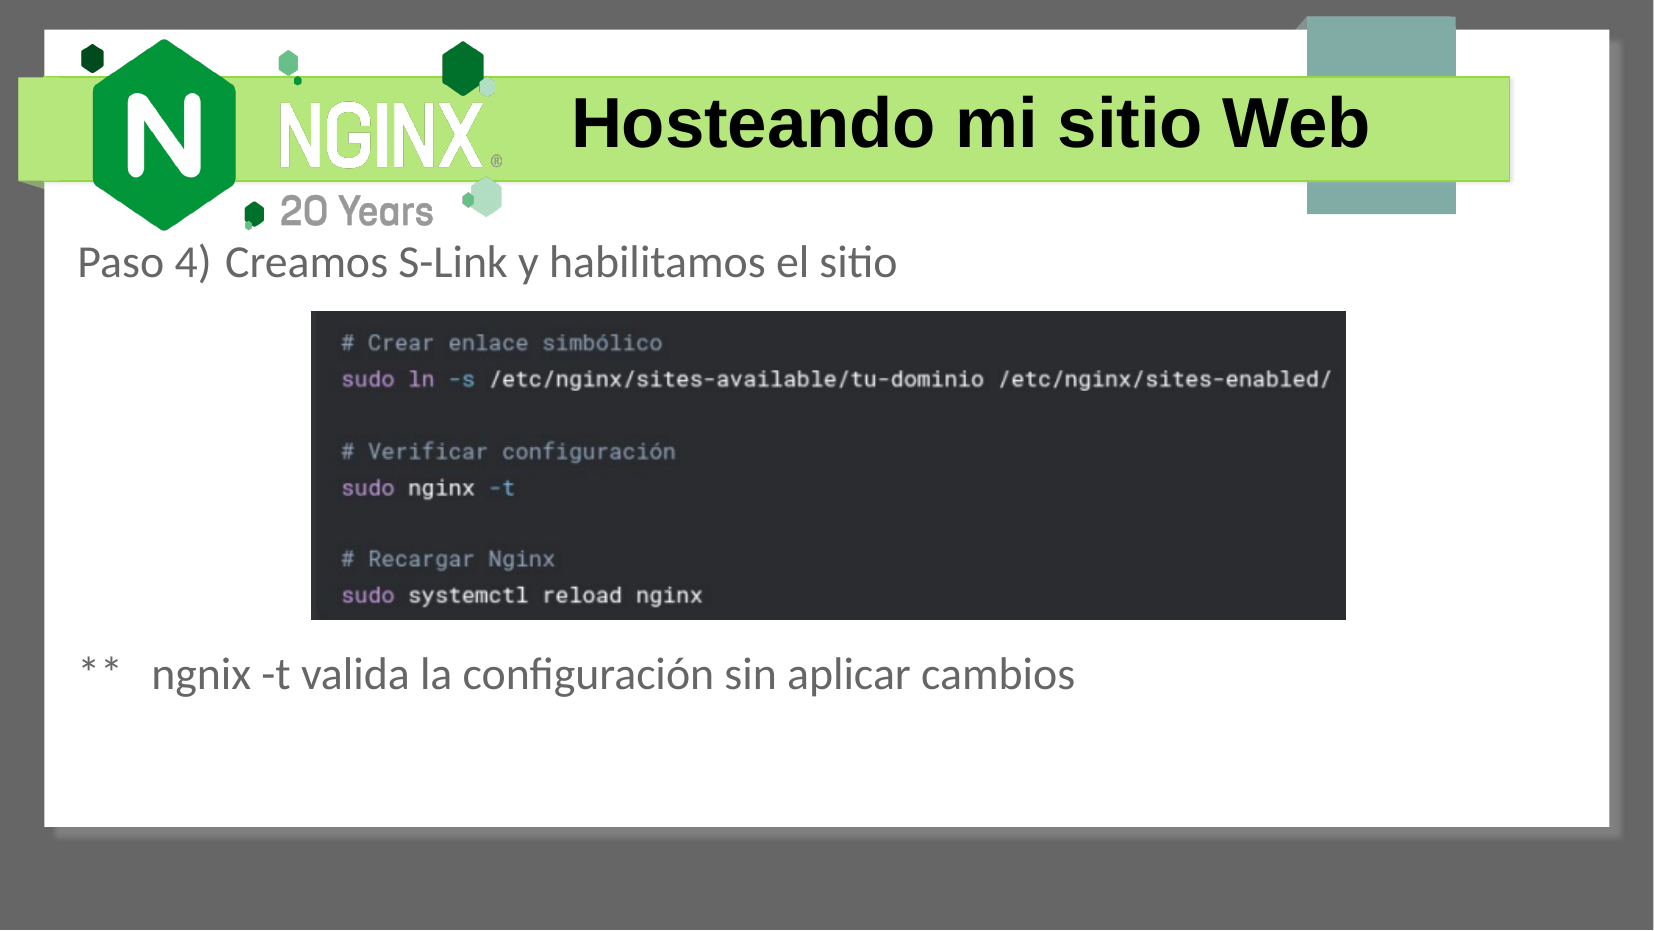

# Hosteando mi sitio Web
Paso 4) 	Creamos S-Link y habilitamos el sitio
**	ngnix -t valida la configuración sin aplicar cambios